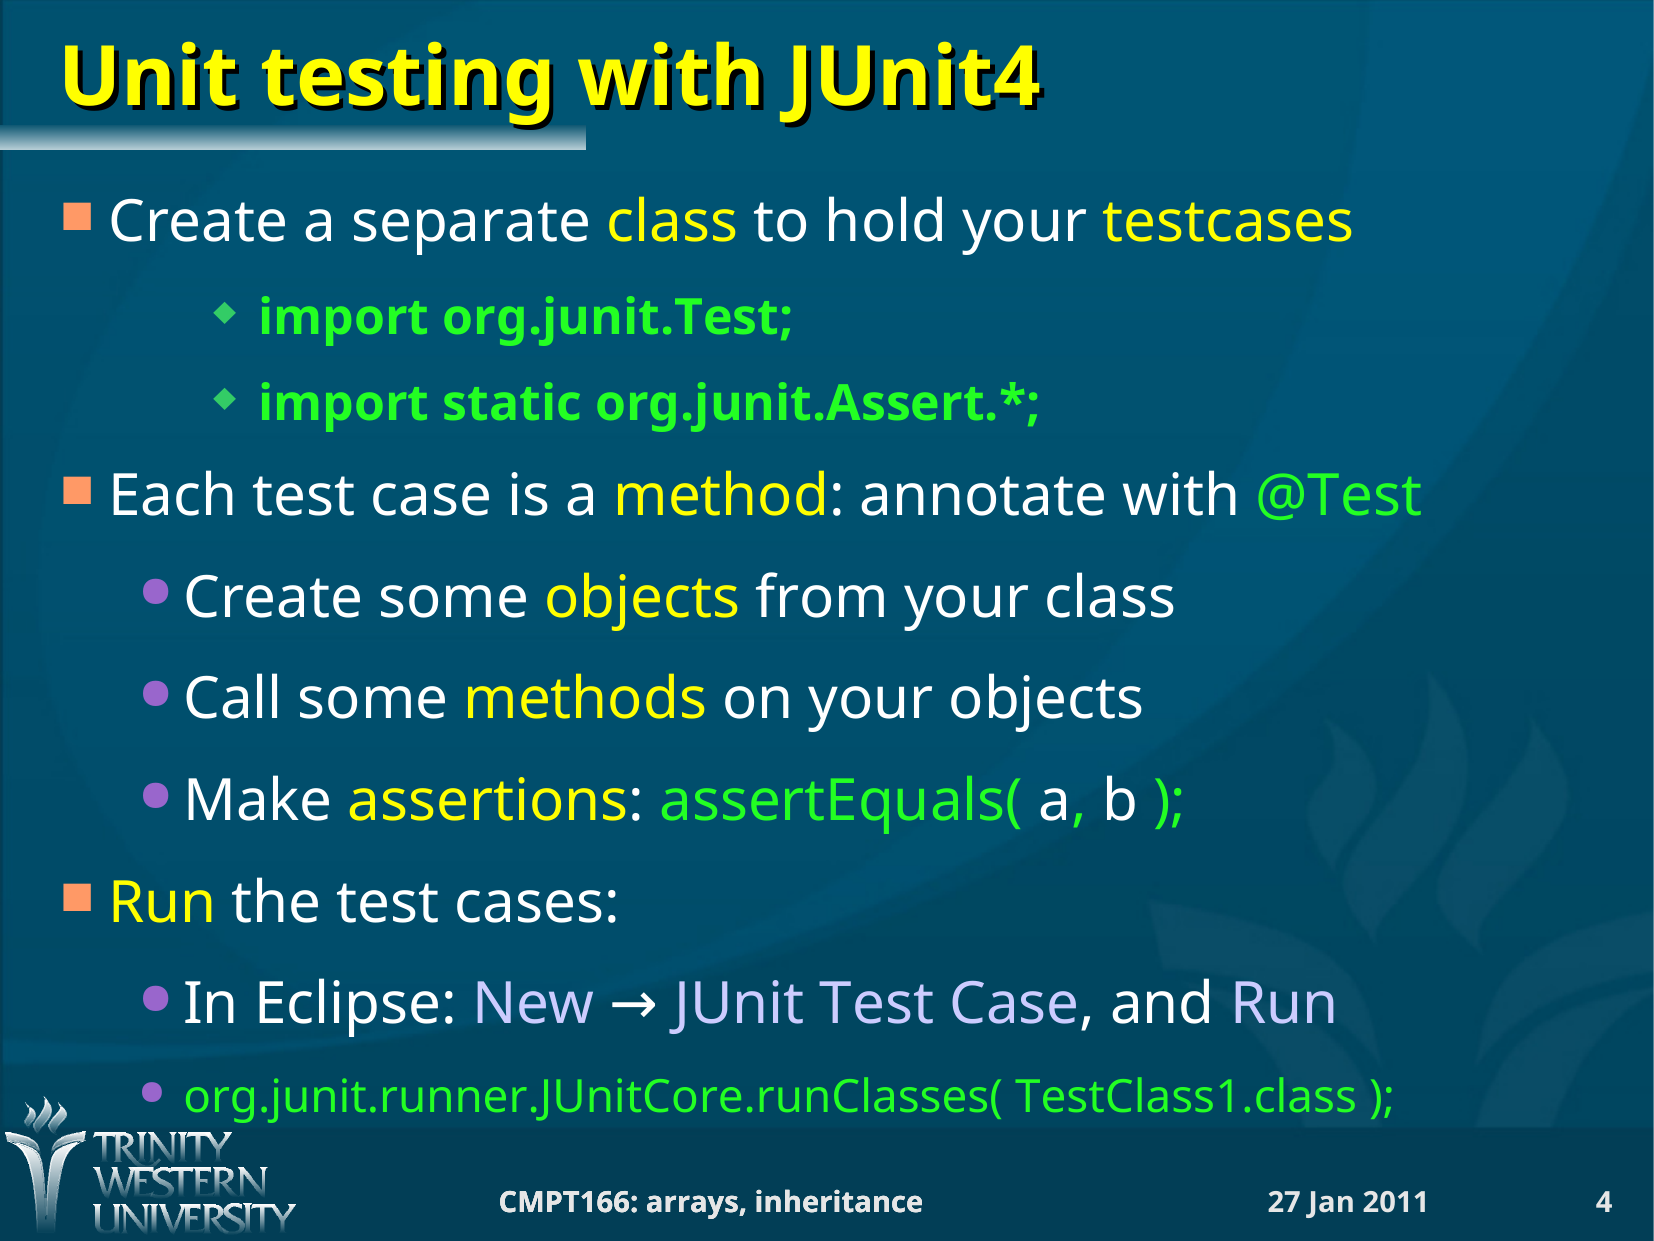

# Unit testing with JUnit4
Create a separate class to hold your testcases
import org.junit.Test;
import static org.junit.Assert.*;
Each test case is a method: annotate with @Test
Create some objects from your class
Call some methods on your objects
Make assertions: assertEquals( a, b );
Run the test cases:
In Eclipse: New → JUnit Test Case, and Run
org.junit.runner.JUnitCore.runClasses( TestClass1.class );
CMPT166: arrays, inheritance
27 Jan 2011
4